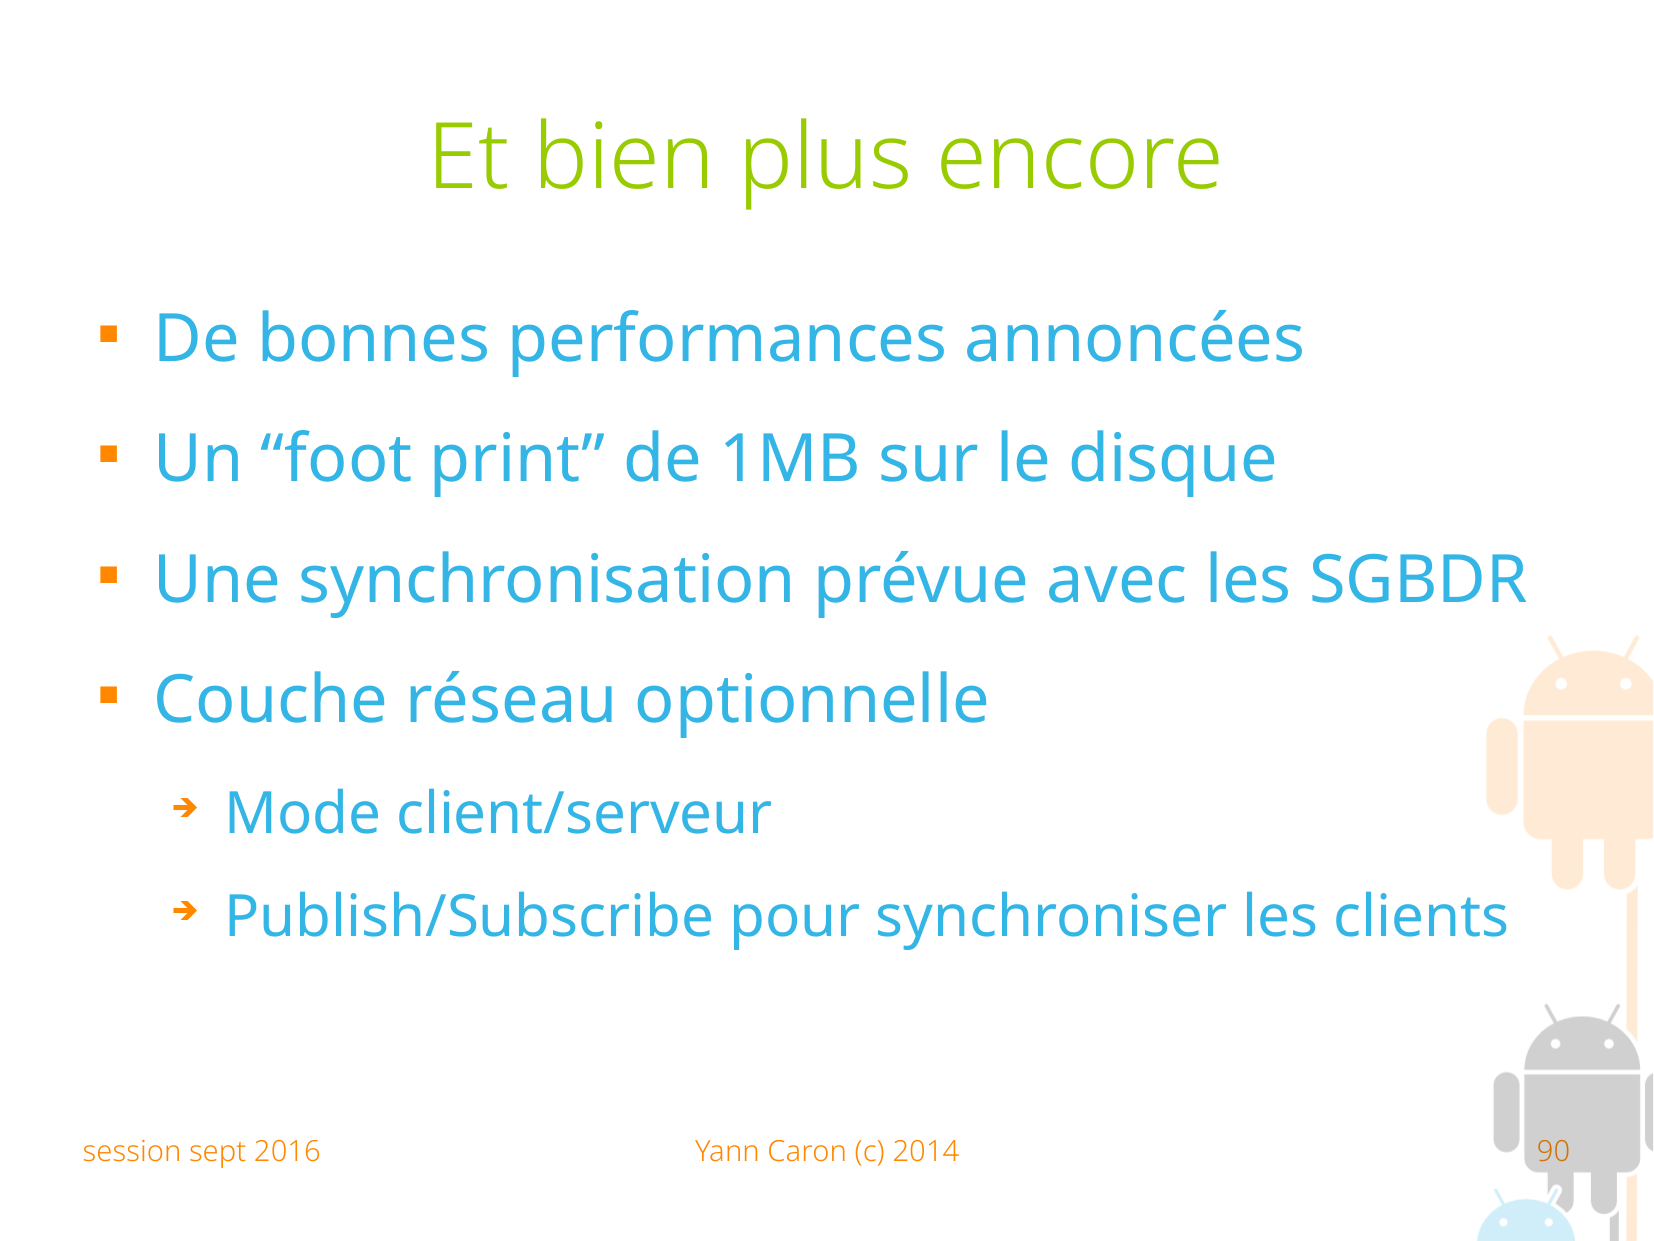

# Et bien plus encore
De bonnes performances annoncées
Un “foot print” de 1MB sur le disque
Une synchronisation prévue avec les SGBDR
Couche réseau optionnelle
Mode client/serveur
Publish/Subscribe pour synchroniser les clients
session sept 2016
Yann Caron (c) 2014
90